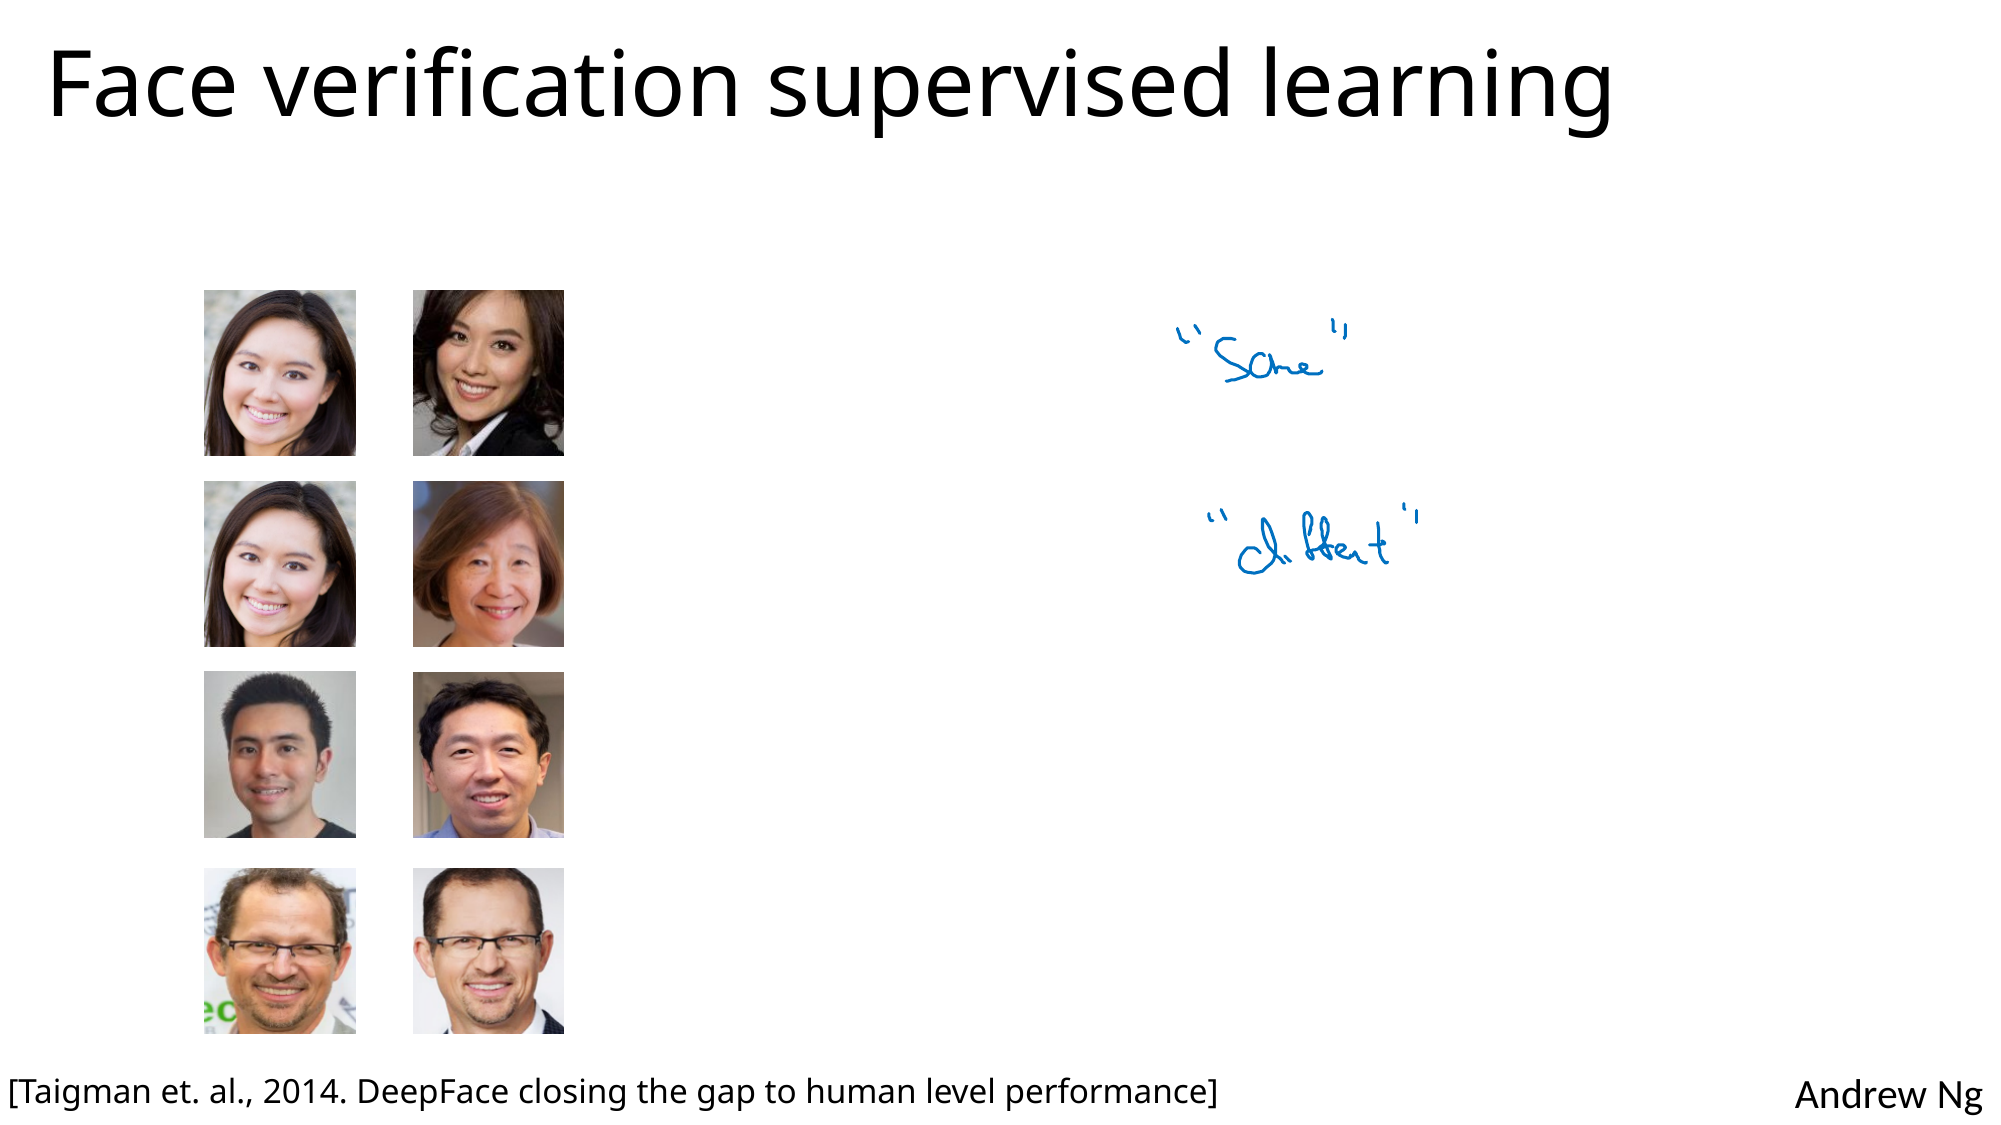

# Face verification supervised learning
[Taigman et. al., 2014. DeepFace closing the gap to human level performance]